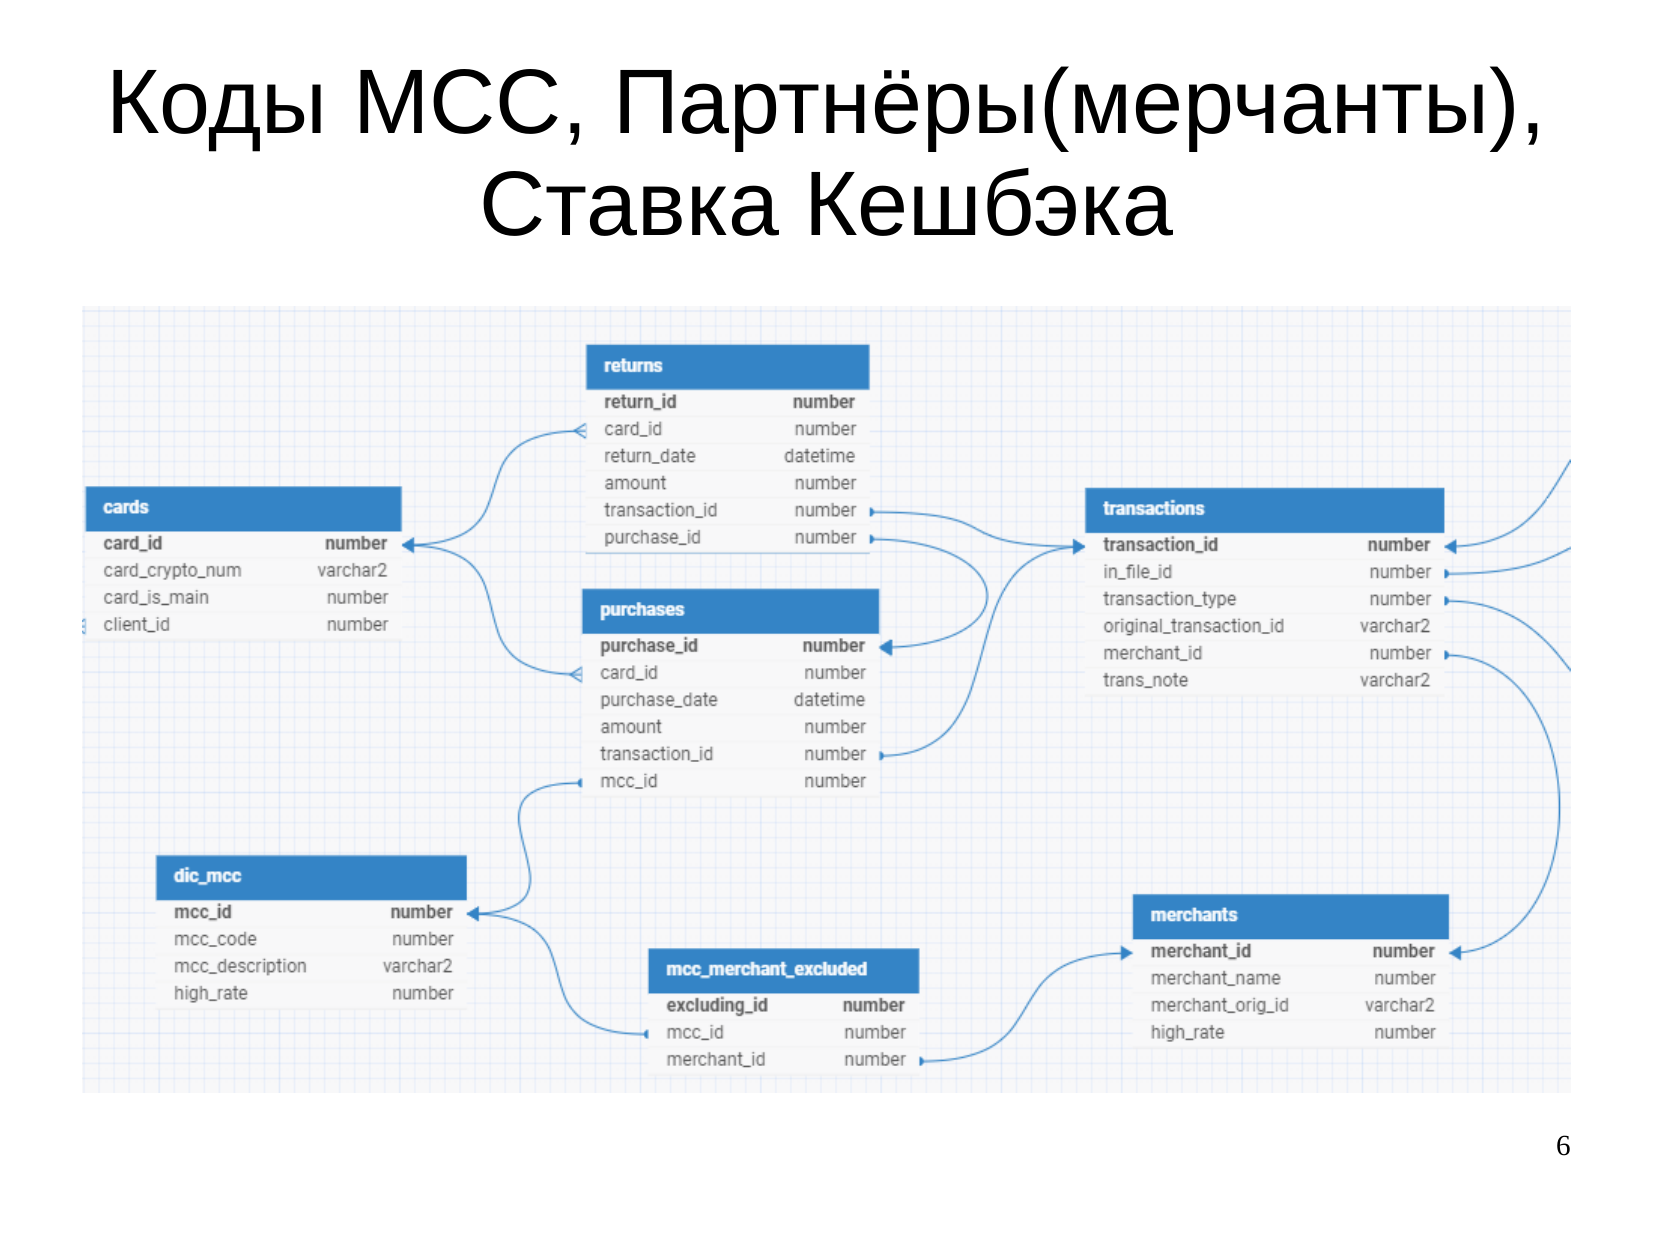

# Коды МСС, Партнёры(мерчанты), Ставка Кешбэка
6